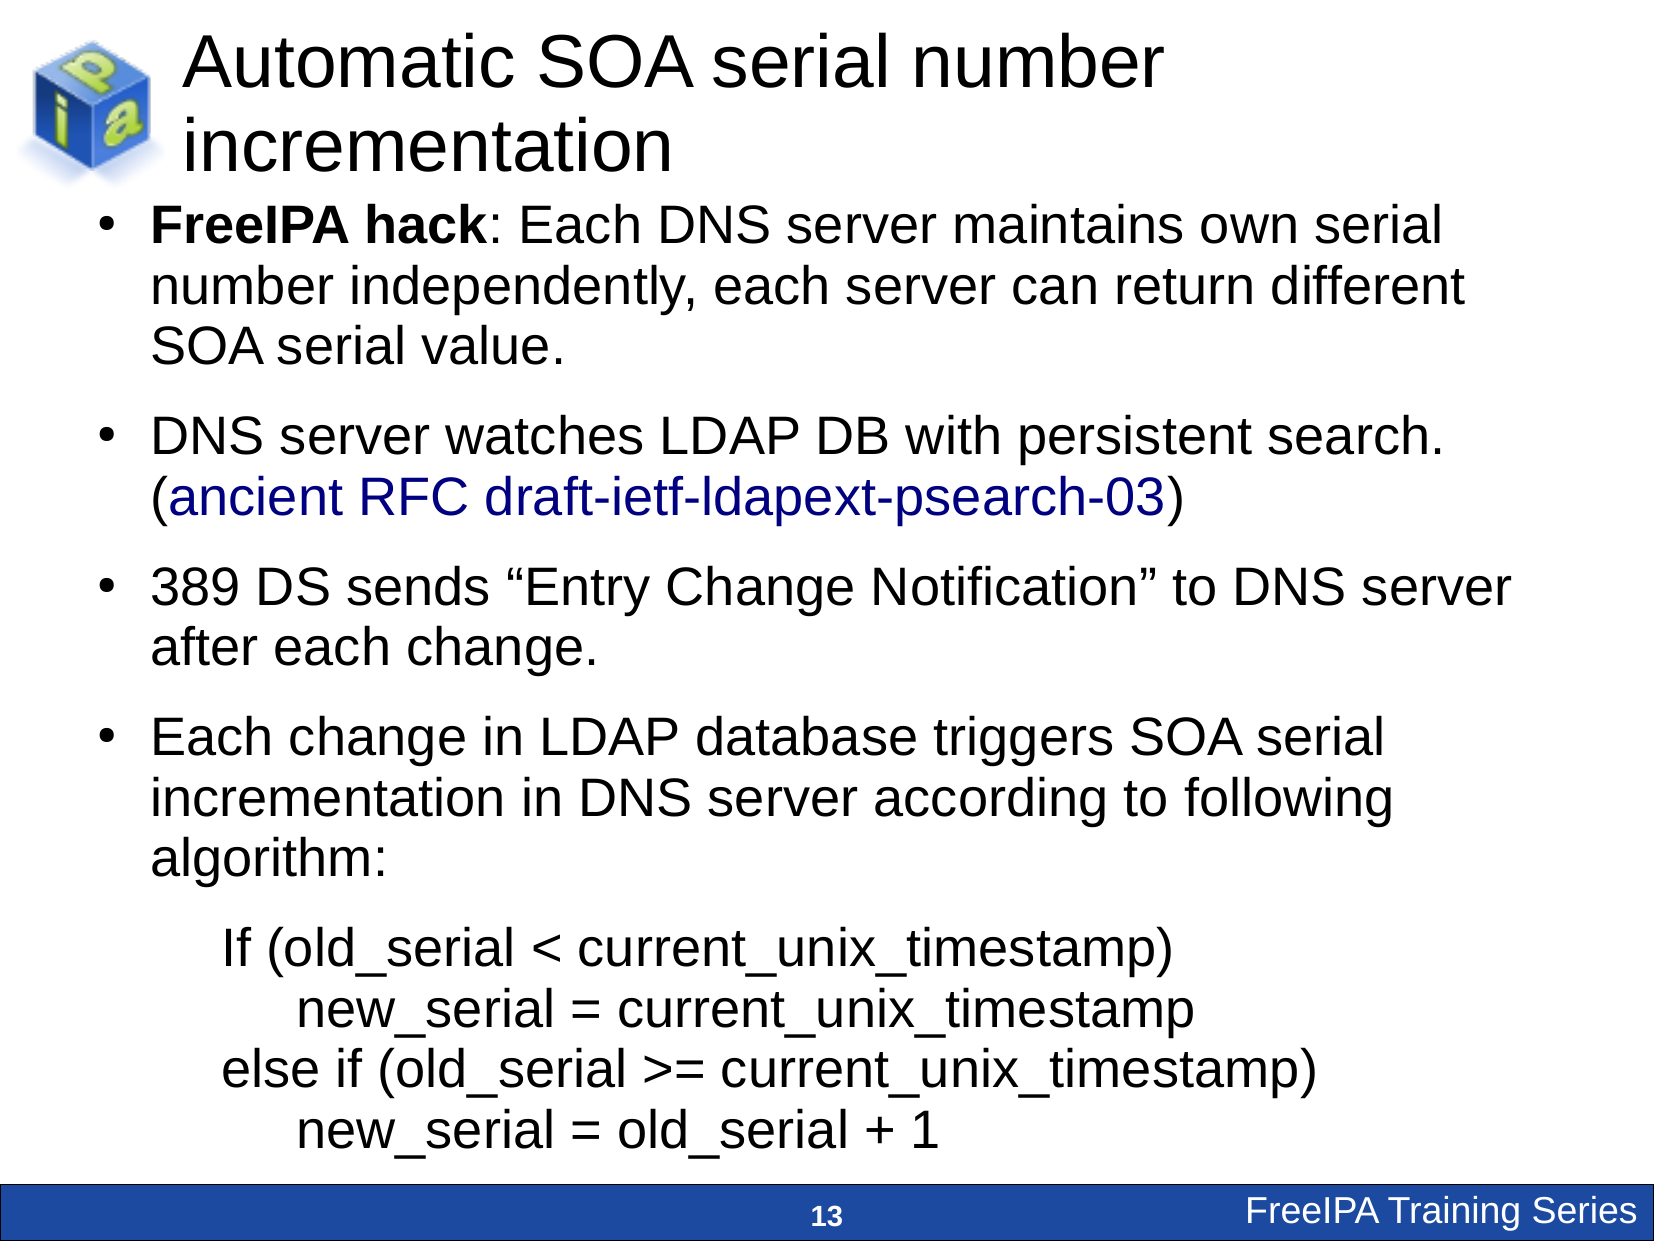

# Automatic SOA serial number incrementation
FreeIPA hack: Each DNS server maintains own serial number independently, each server can return different SOA serial value.
DNS server watches LDAP DB with persistent search.
(ancient RFC draft-ietf-ldapext-psearch-03)
389 DS sends “Entry Change Notification” to DNS server after each change.
Each change in LDAP database triggers SOA serial incrementation in DNS server according to following algorithm:
If (old_serial < current_unix_timestamp)
	new_serial = current_unix_timestamp
else if (old_serial >= current_unix_timestamp)
	new_serial = old_serial + 1
13